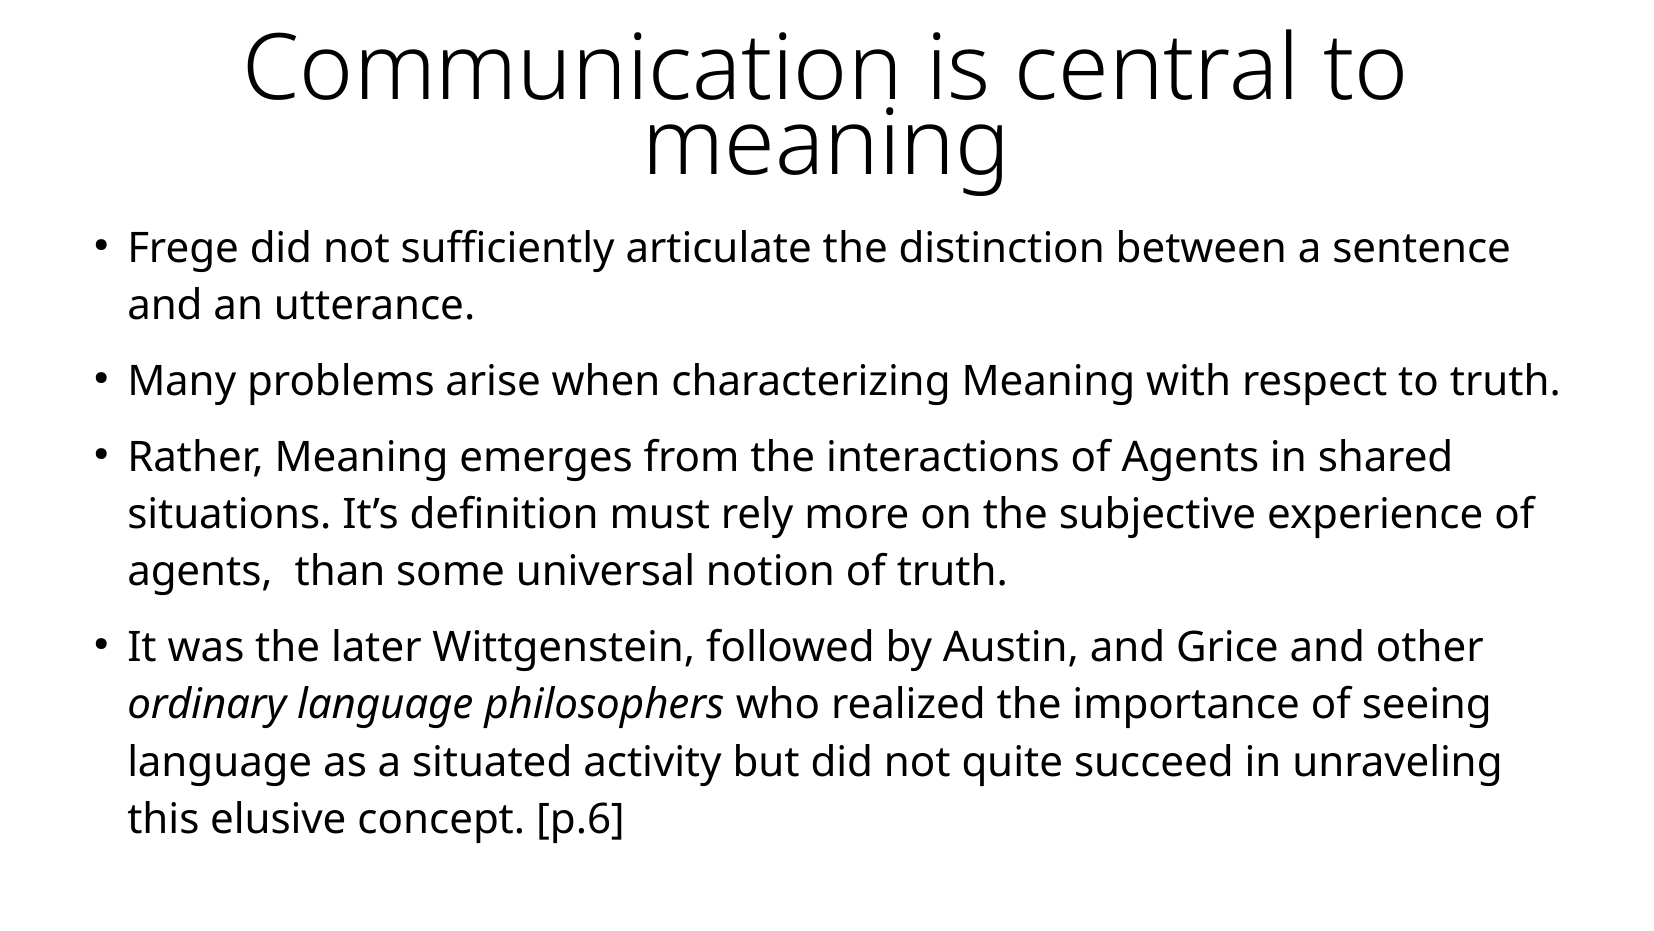

# Communication is central to meaning
Frege did not sufficiently articulate the distinction between a sentence and an utterance.
Many problems arise when characterizing Meaning with respect to truth.
Rather, Meaning emerges from the interactions of Agents in shared situations. It’s definition must rely more on the subjective experience of agents, than some universal notion of truth.
It was the later Wittgenstein, followed by Austin, and Grice and other ordinary language philosophers who realized the importance of seeing language as a situated activity but did not quite succeed in unraveling this elusive concept. [p.6]